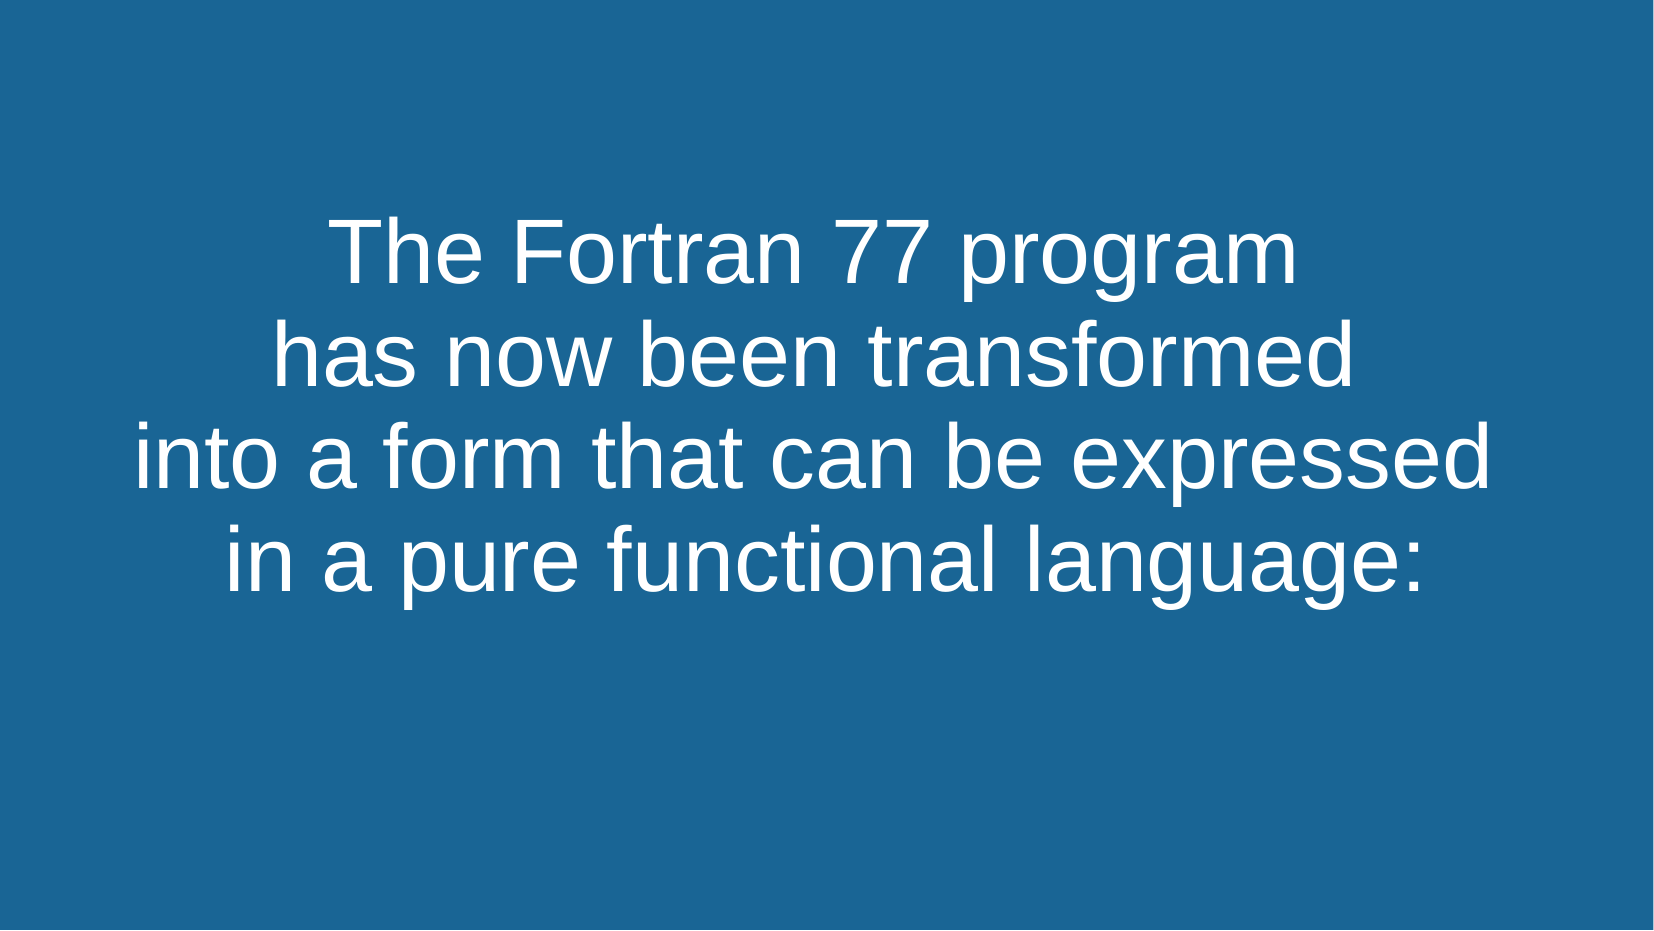

# The Fortran 77 program has now been transformed into a form that can be expressed in a pure functional language: